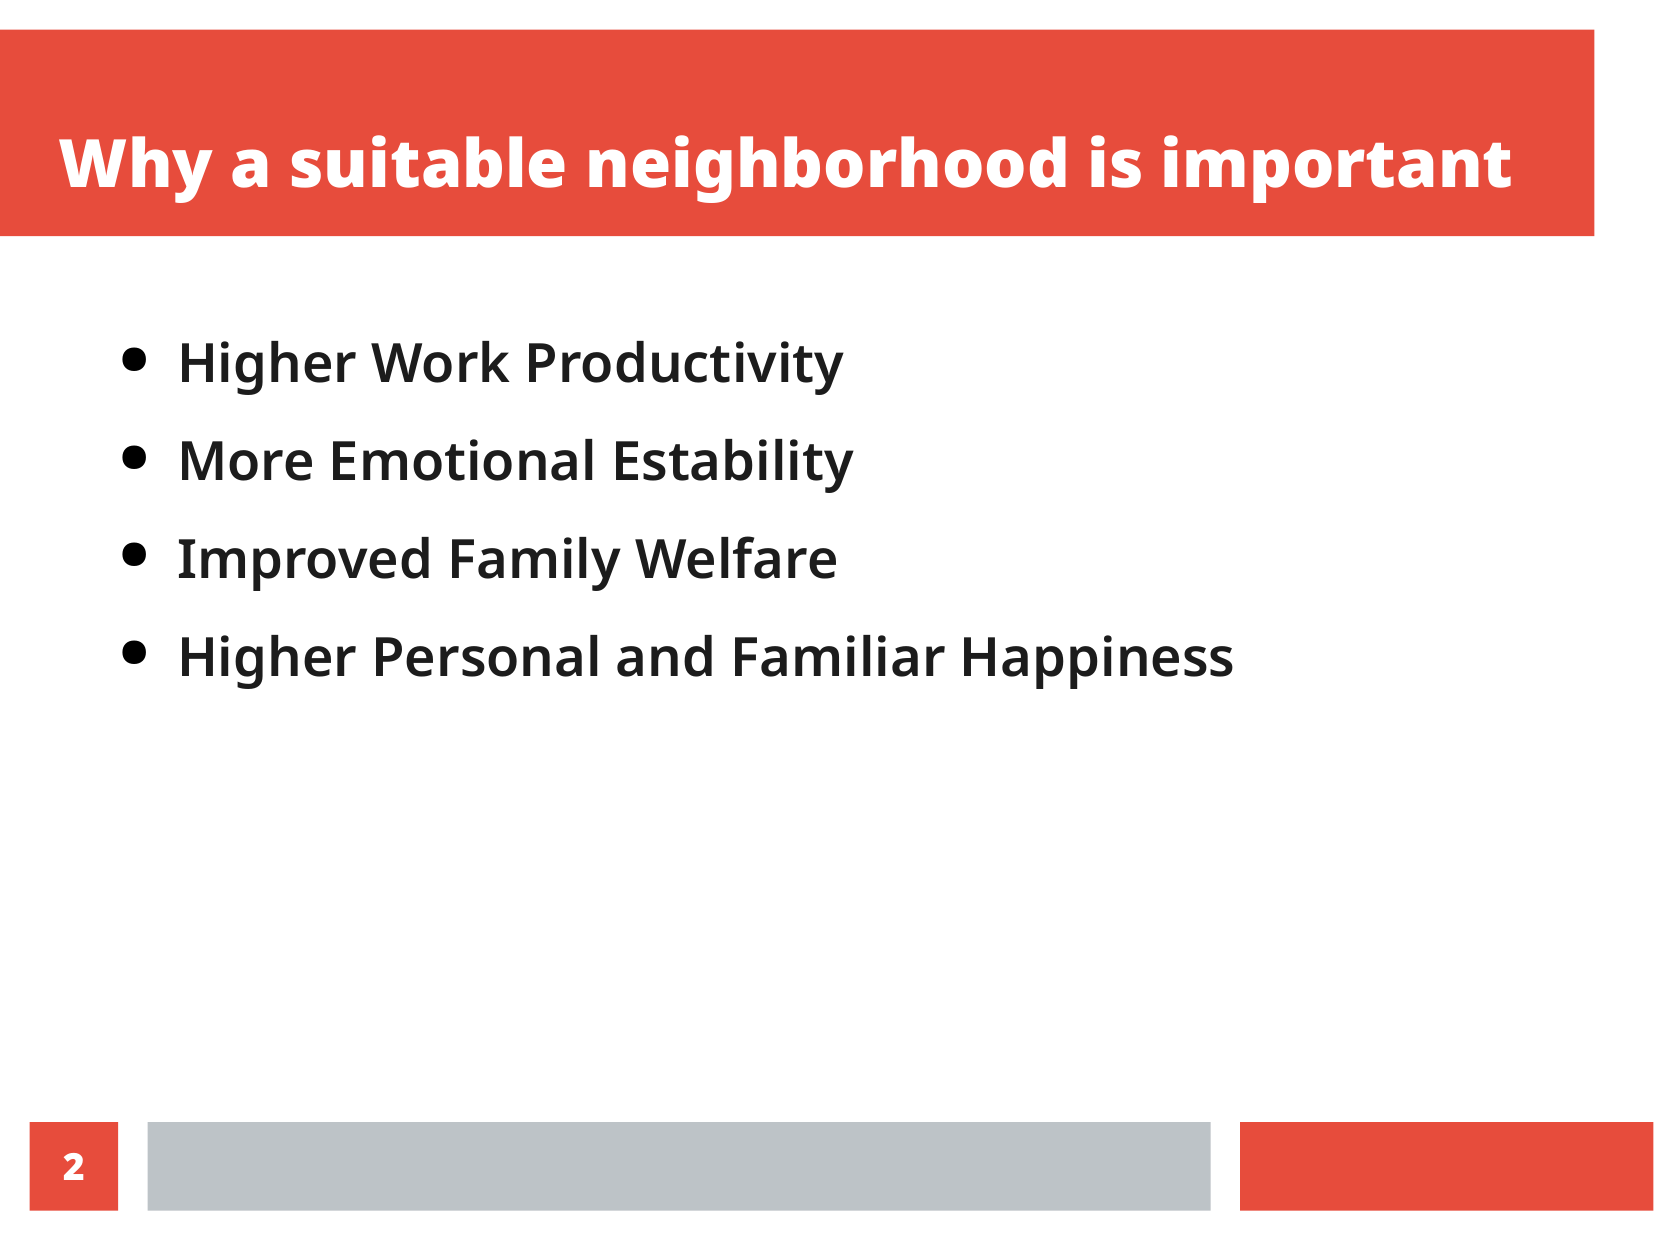

# Why a suitable neighborhood is important
Higher Work Productivity
More Emotional Estability
Improved Family Welfare
Higher Personal and Familiar Happiness
2